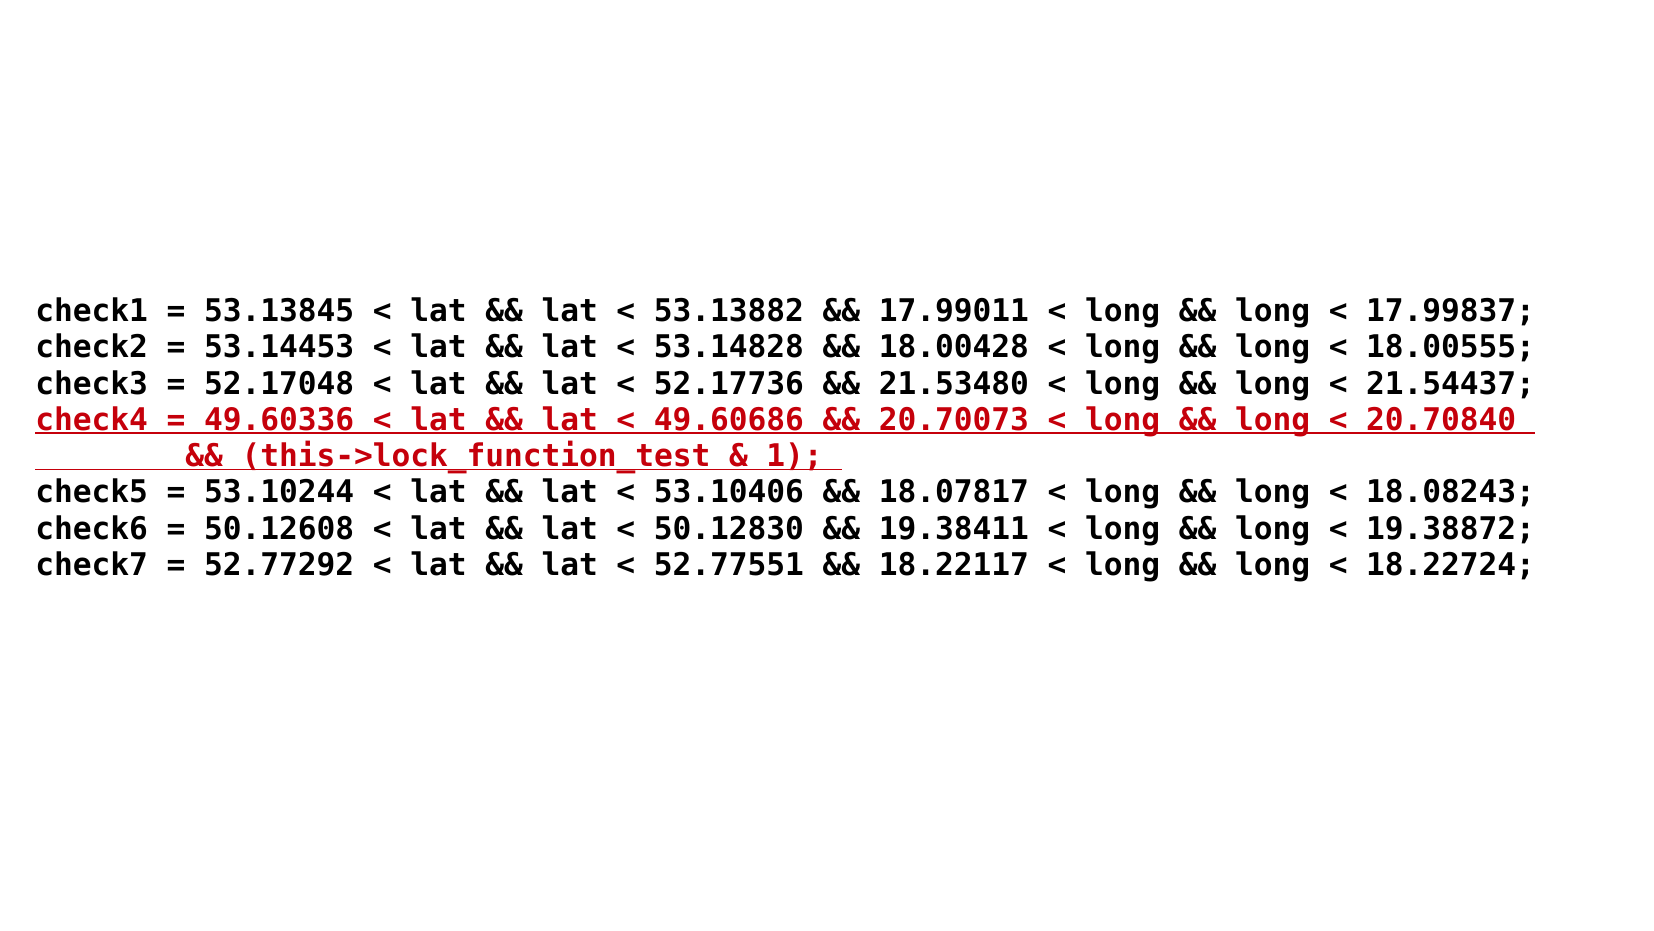

# check1 = 53.13845 < lat && lat < 53.13882 && 17.99011 < long && long < 17.99837;
check2 = 53.14453 < lat && lat < 53.14828 && 18.00428 < long && long < 18.00555;
check3 = 52.17048 < lat && lat < 52.17736 && 21.53480 < long && long < 21.54437;
check4 = 49.60336 < lat && lat < 49.60686 && 20.70073 < long && long < 20.70840
 && (this->lock_function_test & 1);
check5 = 53.10244 < lat && lat < 53.10406 && 18.07817 < long && long < 18.08243;
check6 = 50.12608 < lat && lat < 50.12830 && 19.38411 < long && long < 19.38872;
check7 = 52.77292 < lat && lat < 52.77551 && 18.22117 < long && long < 18.22724;